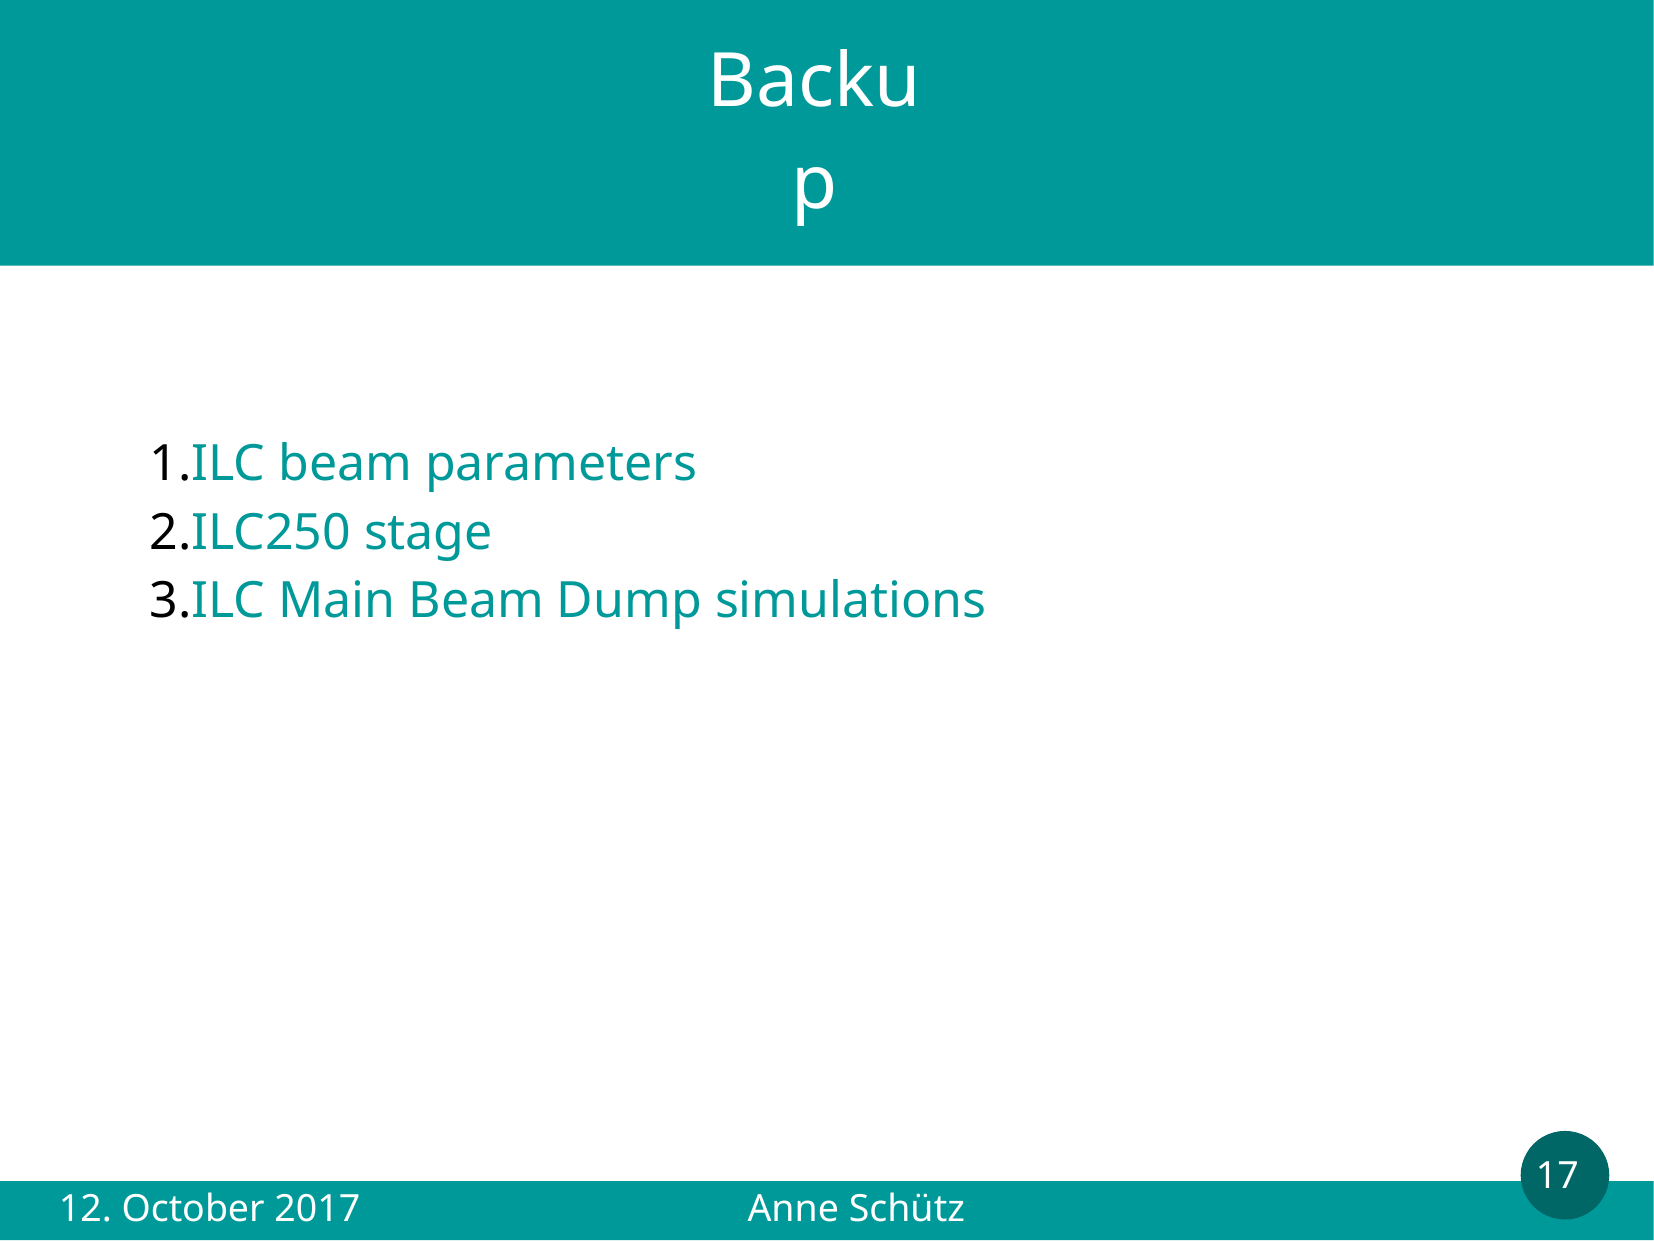

# Backup
ILC beam parameters
ILC250 stage
ILC Main Beam Dump simulations